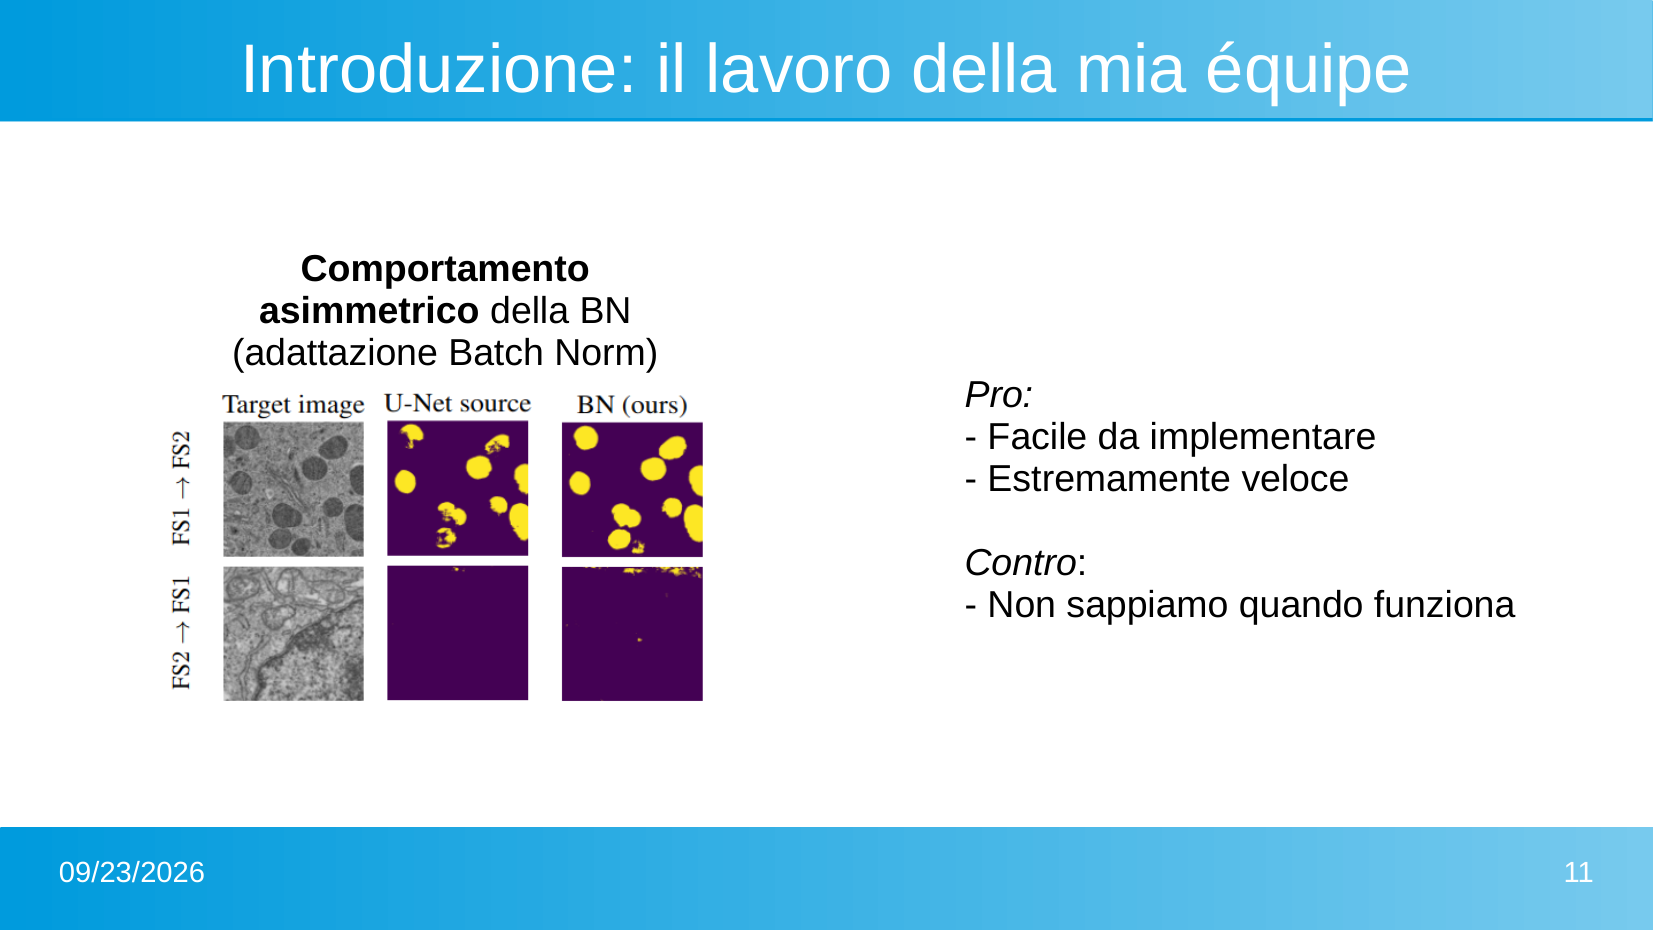

# Introduzione: il lavoro della mia équipe
Comportamento asimmetrico della BN (adattazione Batch Norm)
Pro:
- Facile da implementare
- Estremamente veloce
Contro:
- Non sappiamo quando funziona
11